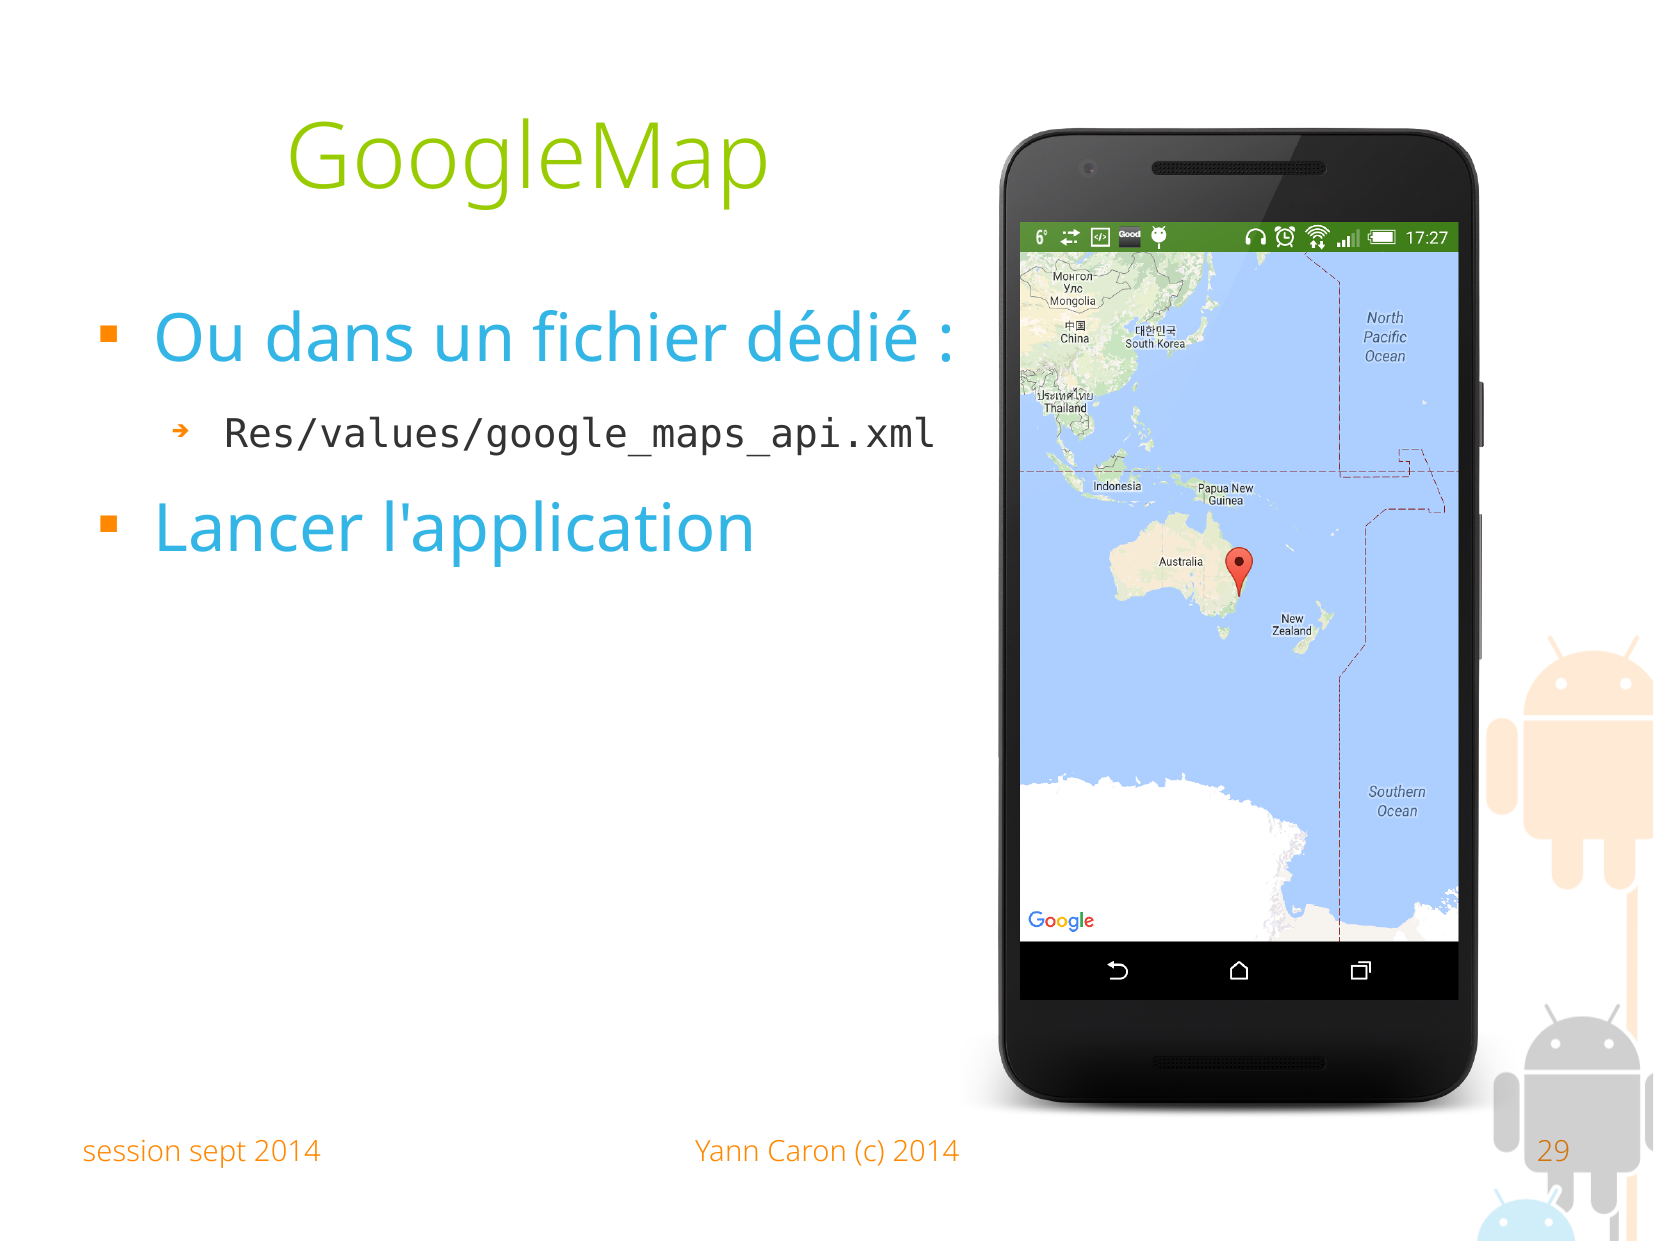

# GoogleMap
Ou dans un fichier dédié :
Res/values/google_maps_api.xml
Lancer l'application
session sept 2014
Yann Caron (c) 2014
29